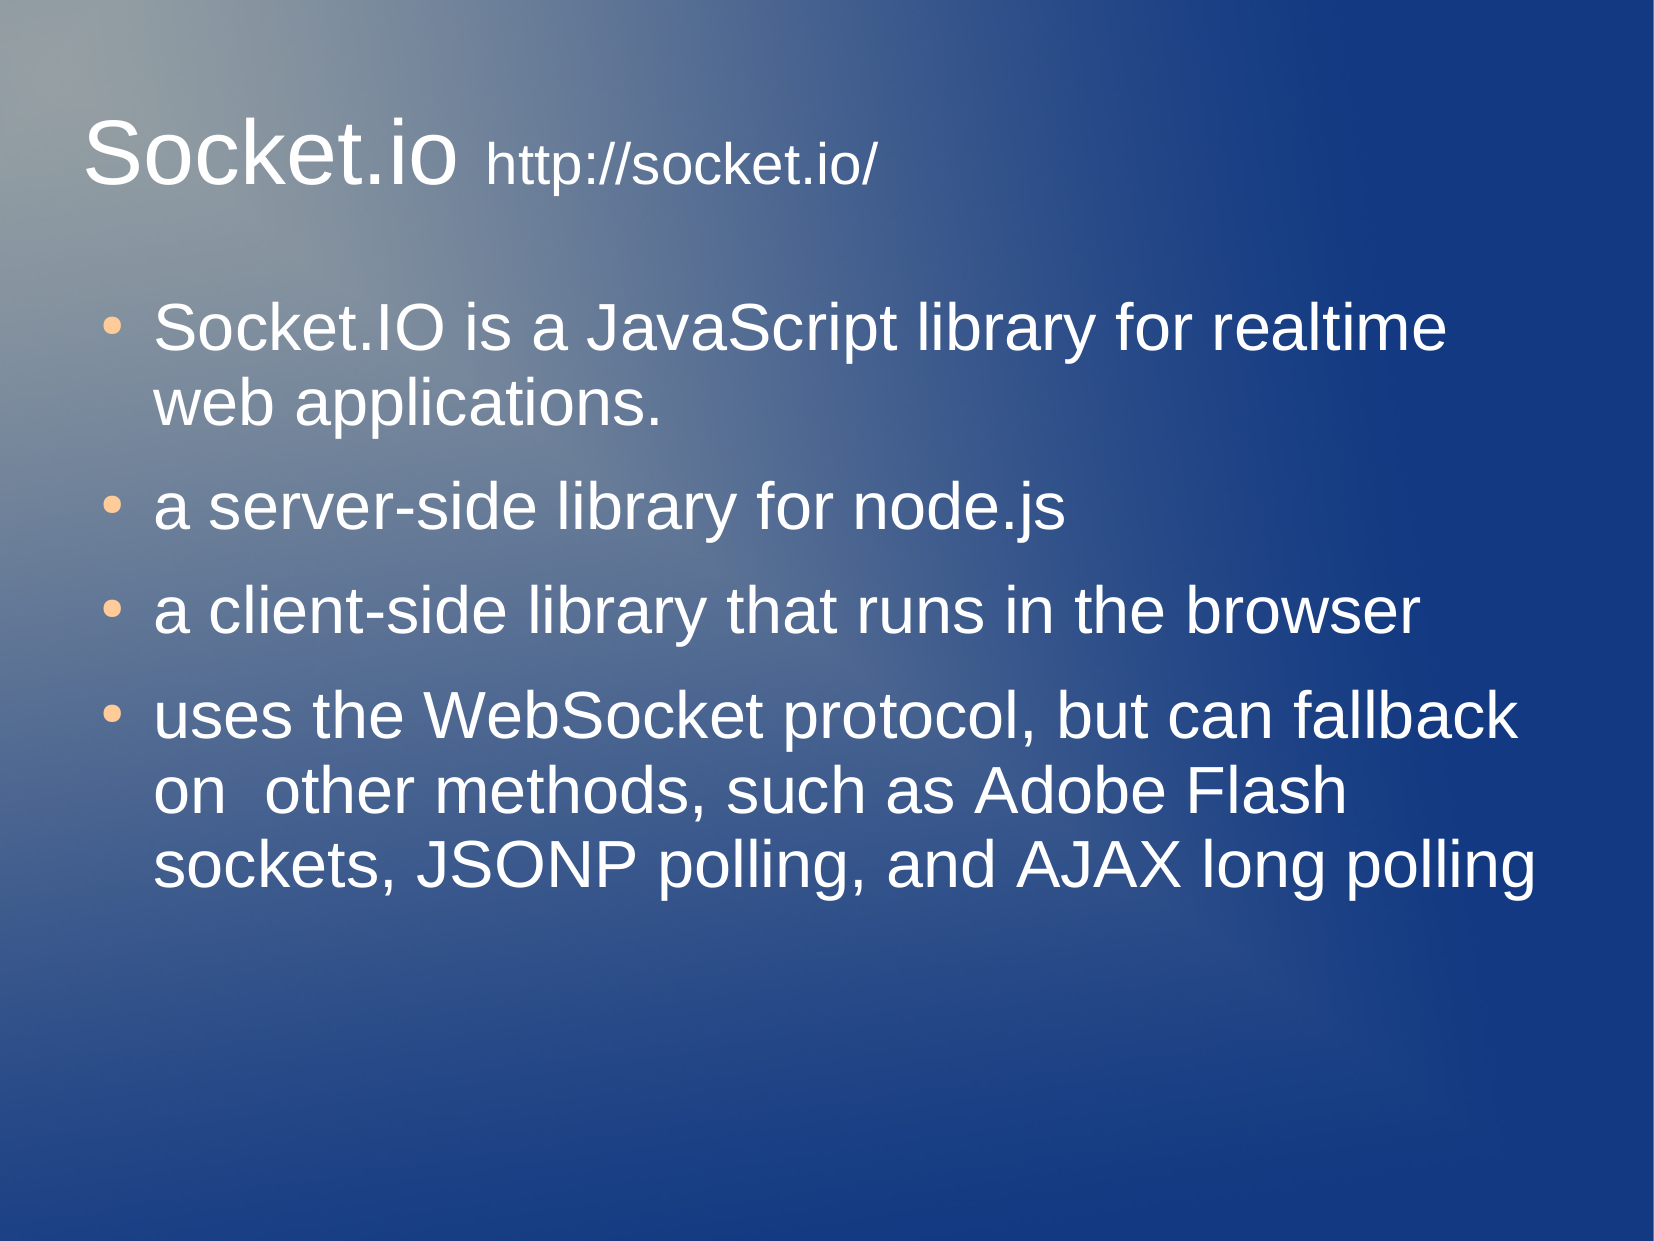

# Socket.io http://socket.io/
Socket.IO is a JavaScript library for realtime web applications.
a server-side library for node.js
a client-side library that runs in the browser
uses the WebSocket protocol, but can fallback on other methods, such as Adobe Flash sockets, JSONP polling, and AJAX long polling